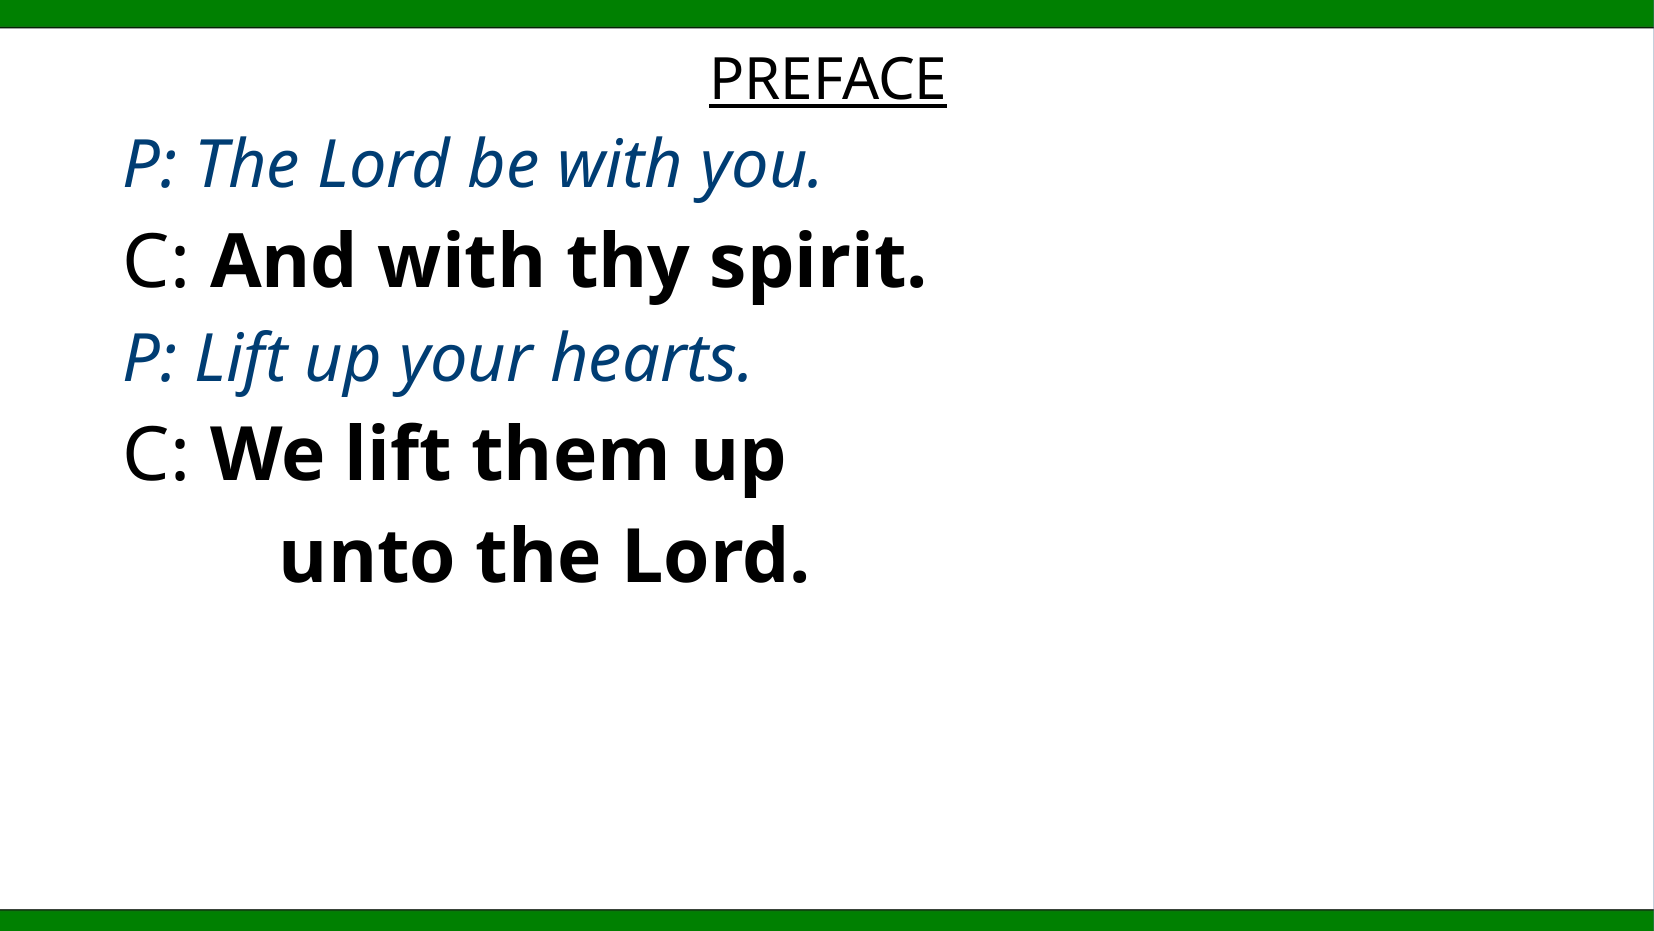

PREFACE
P: The Lord be with you.
C: And with thy spirit.
P: Lift up your hearts.
C: We lift them up
 unto the Lord.